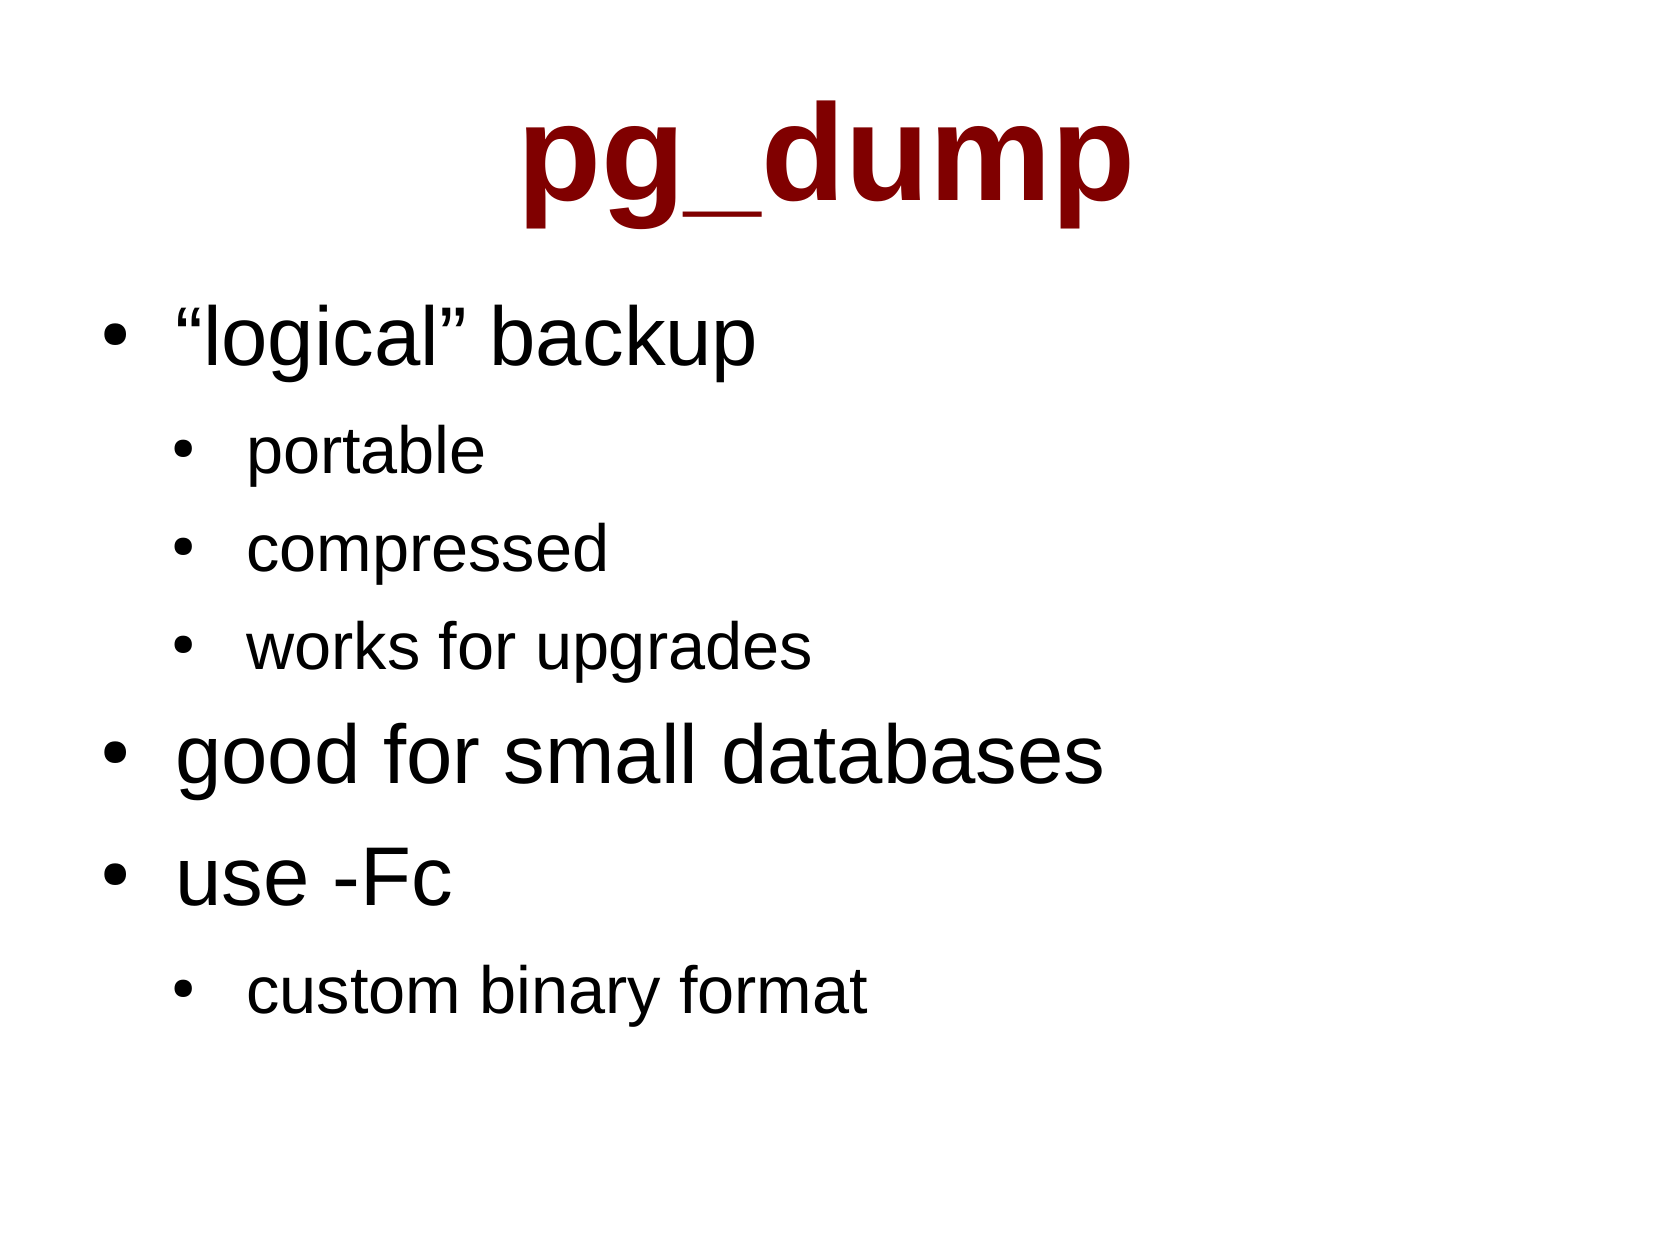

# pg_dump
“logical” backup
portable
compressed
works for upgrades
good for small databases
use -Fc
custom binary format